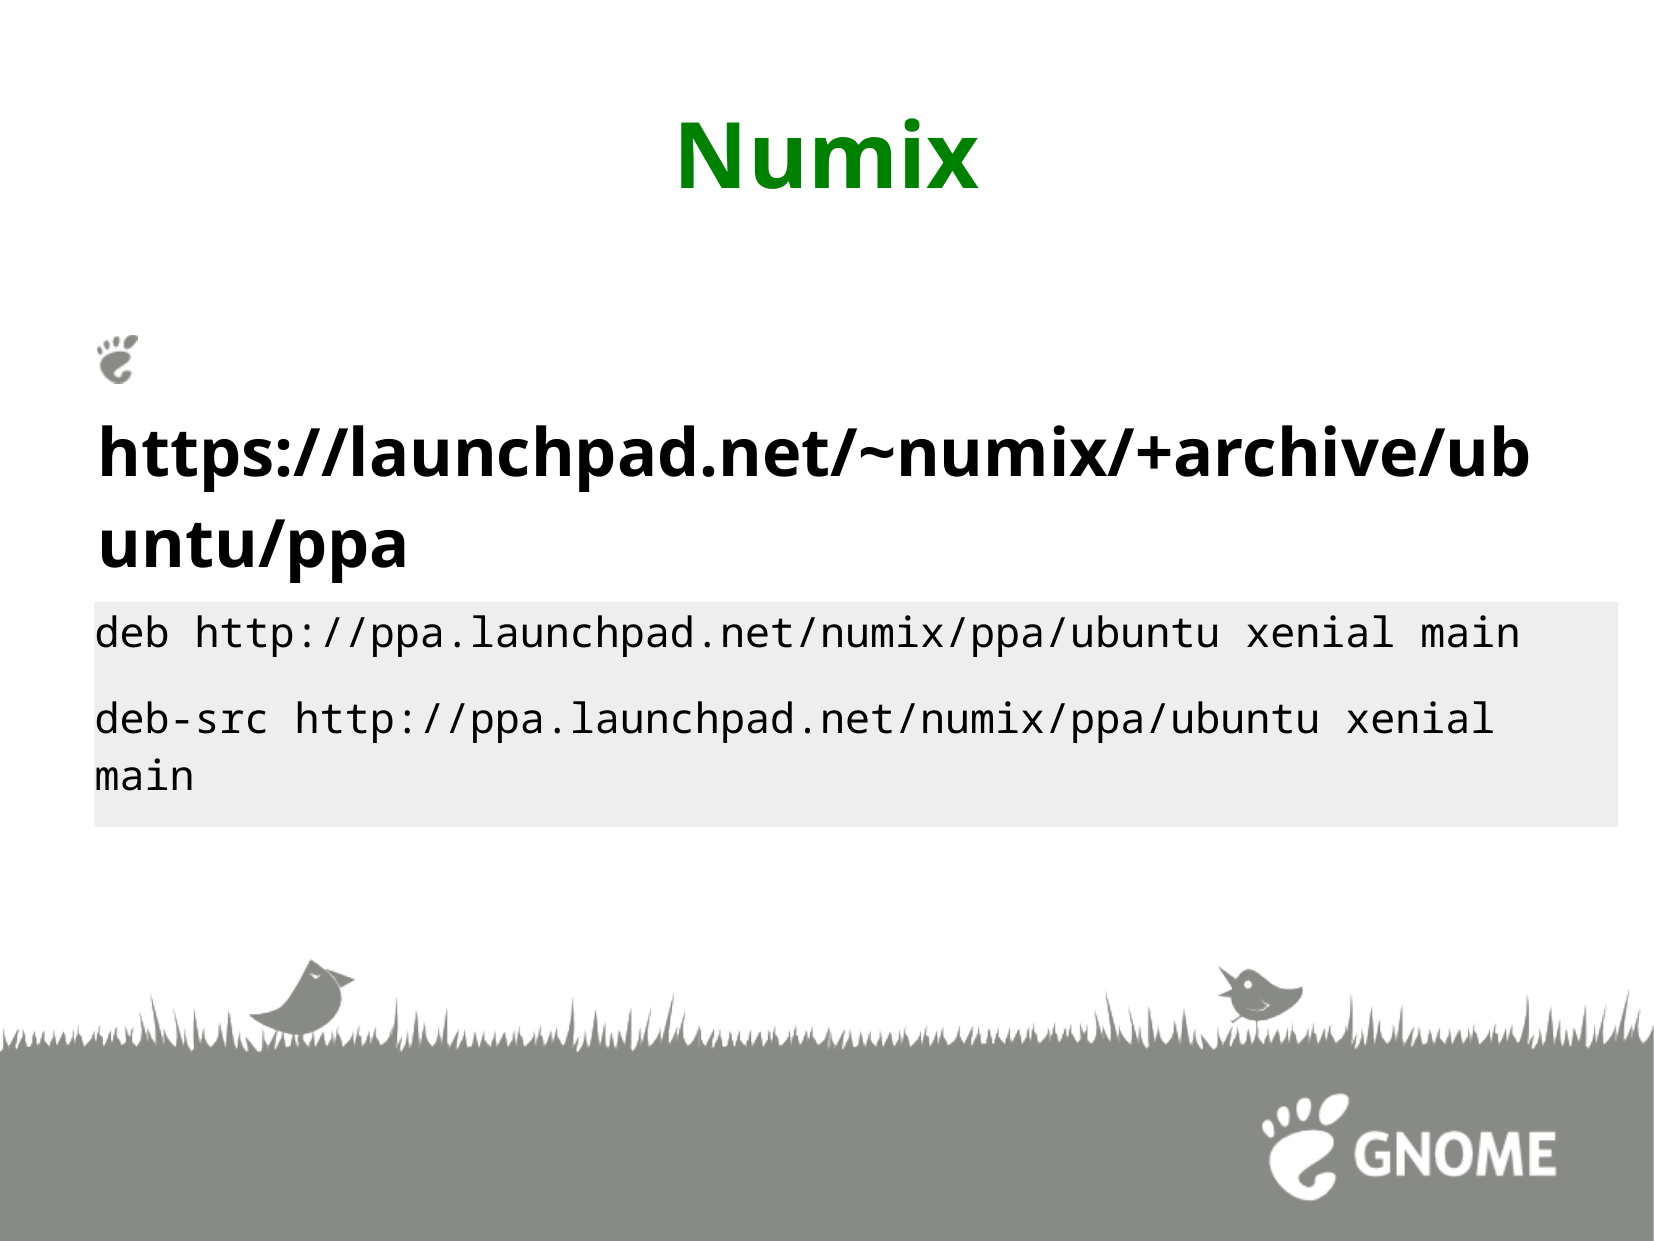

# Numix
 https://launchpad.net/~numix/+archive/ubuntu/ppa
deb http://ppa.launchpad.net/numix/ppa/ubuntu xenial main
deb-src http://ppa.launchpad.net/numix/ppa/ubuntu xenial main